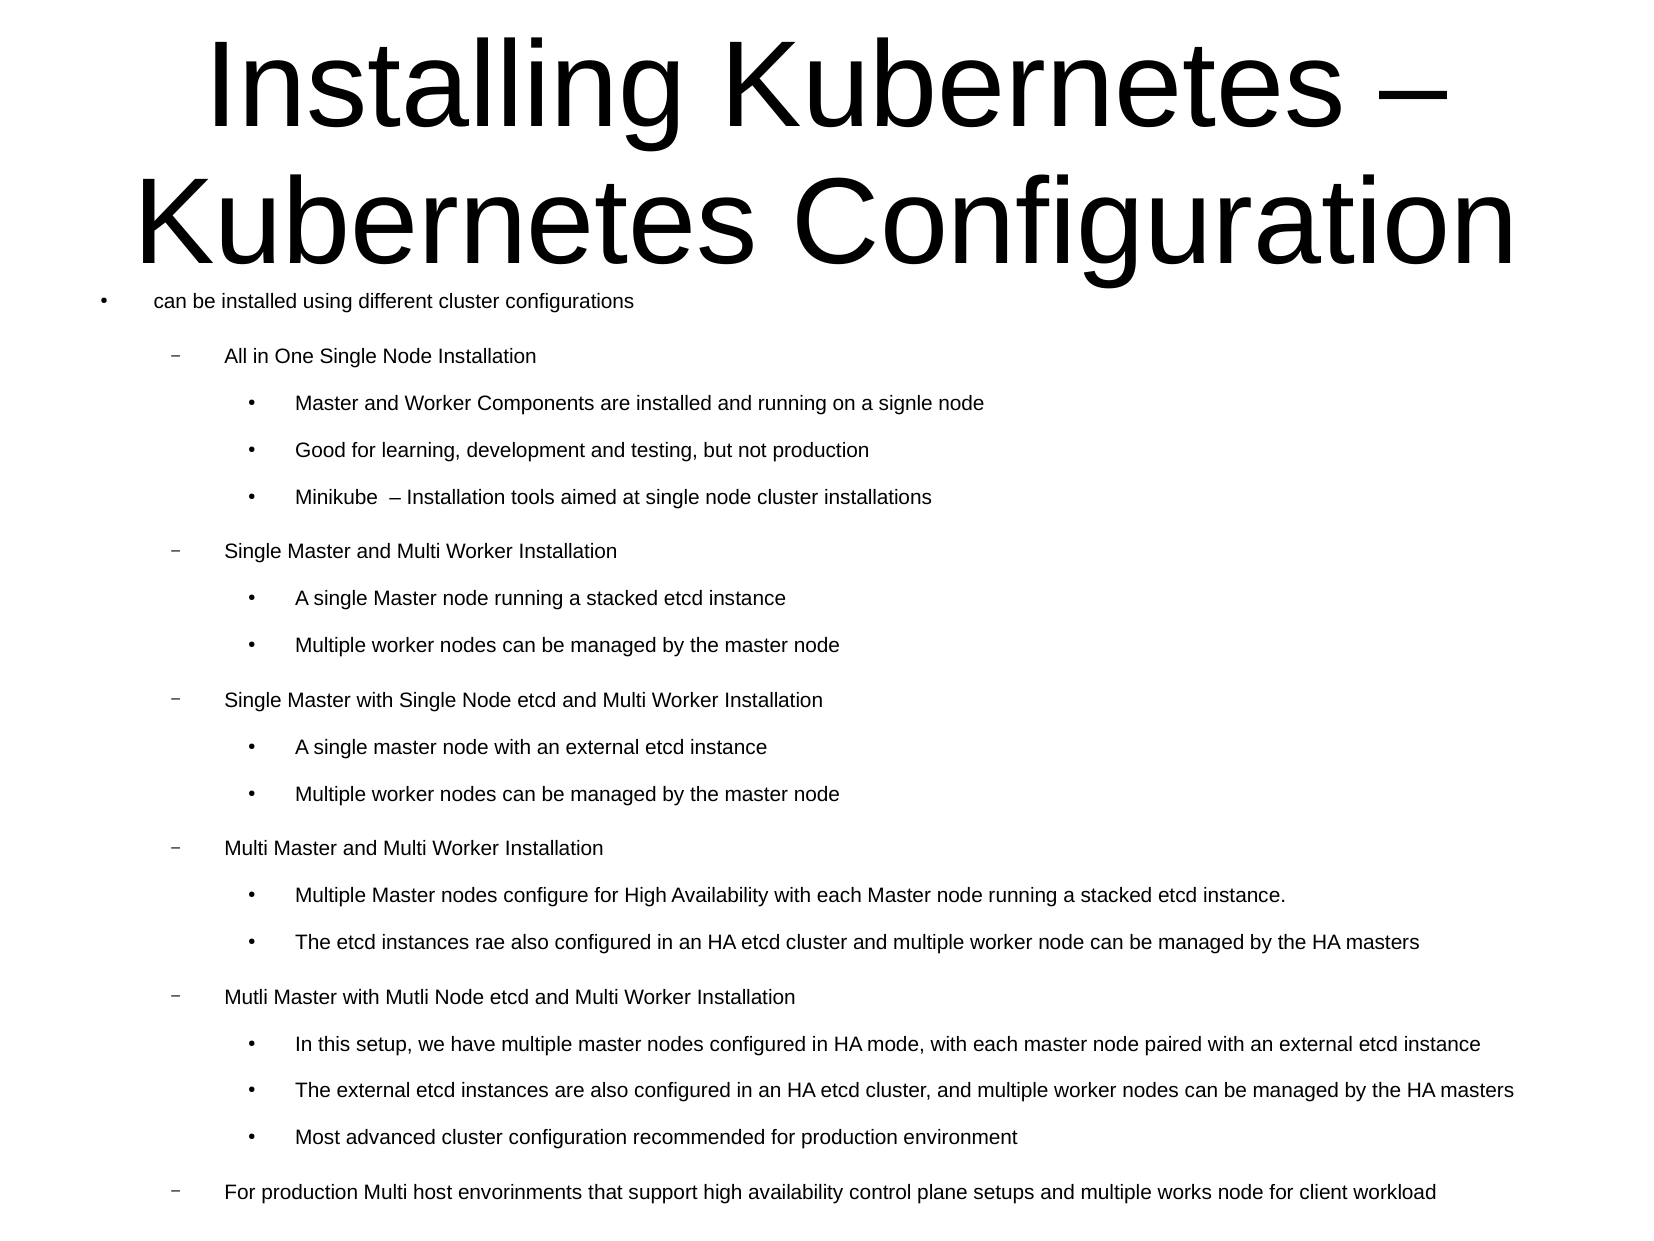

# Installing Kubernetes – Kubernetes Configuration
can be installed using different cluster configurations
All in One Single Node Installation
Master and Worker Components are installed and running on a signle node
Good for learning, development and testing, but not production
Minikube – Installation tools aimed at single node cluster installations
Single Master and Multi Worker Installation
A single Master node running a stacked etcd instance
Multiple worker nodes can be managed by the master node
Single Master with Single Node etcd and Multi Worker Installation
A single master node with an external etcd instance
Multiple worker nodes can be managed by the master node
Multi Master and Multi Worker Installation
Multiple Master nodes configure for High Availability with each Master node running a stacked etcd instance.
The etcd instances rae also configured in an HA etcd cluster and multiple worker node can be managed by the HA masters
Mutli Master with Mutli Node etcd and Multi Worker Installation
In this setup, we have multiple master nodes configured in HA mode, with each master node paired with an external etcd instance
The external etcd instances are also configured in an HA etcd cluster, and multiple worker nodes can be managed by the HA masters
Most advanced cluster configuration recommended for production environment
For production Multi host envorinments that support high availability control plane setups and multiple works node for client workload